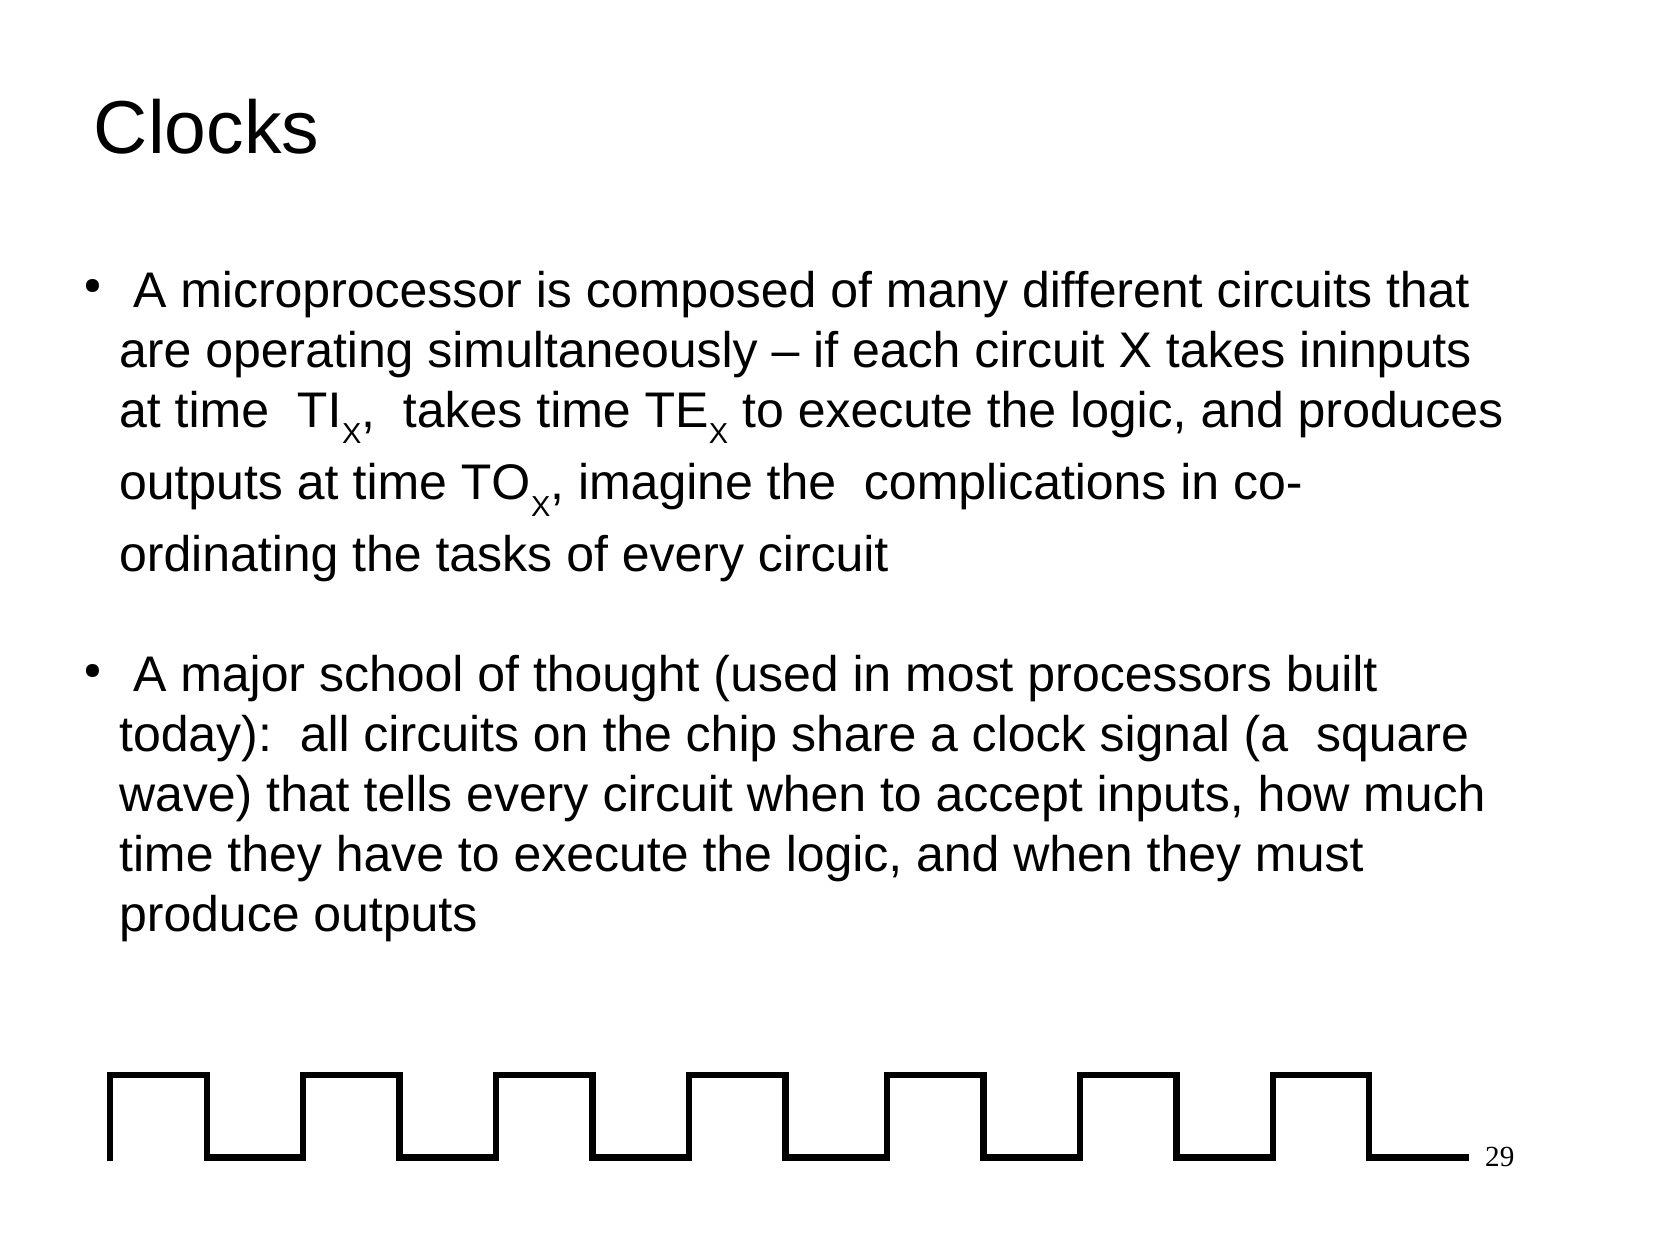

Clocks
 A microprocessor is composed of many different circuits that are operating simultaneously – if each circuit X takes ininputs at time TIX, takes time TEX to execute the logic, and produces outputs at time TOX, imagine the complications in co-ordinating the tasks of every circuit
 A major school of thought (used in most processors built today): all circuits on the chip share a clock signal (a square wave) that tells every circuit when to accept inputs, how much time they have to execute the logic, and when they must produce outputs